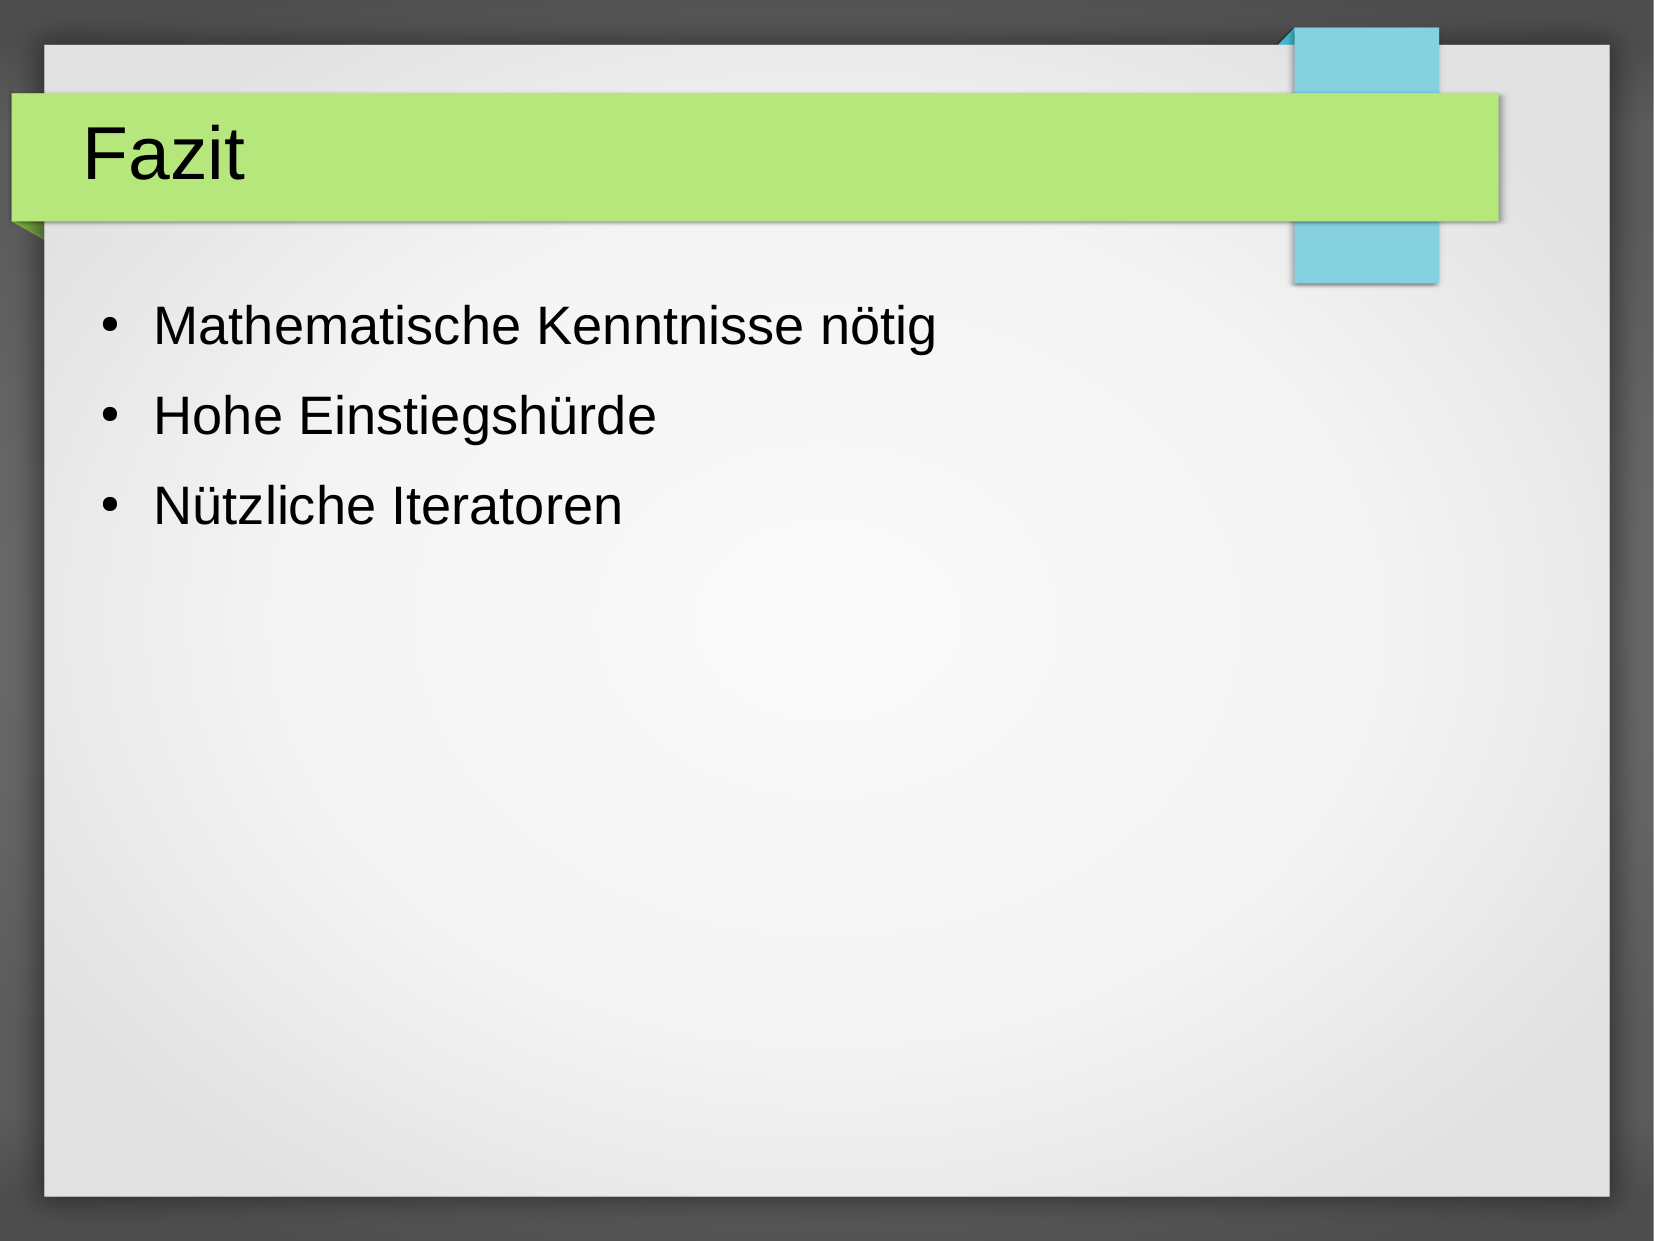

# Fazit
Mathematische Kenntnisse nötig
Hohe Einstiegshürde
Nützliche Iteratoren